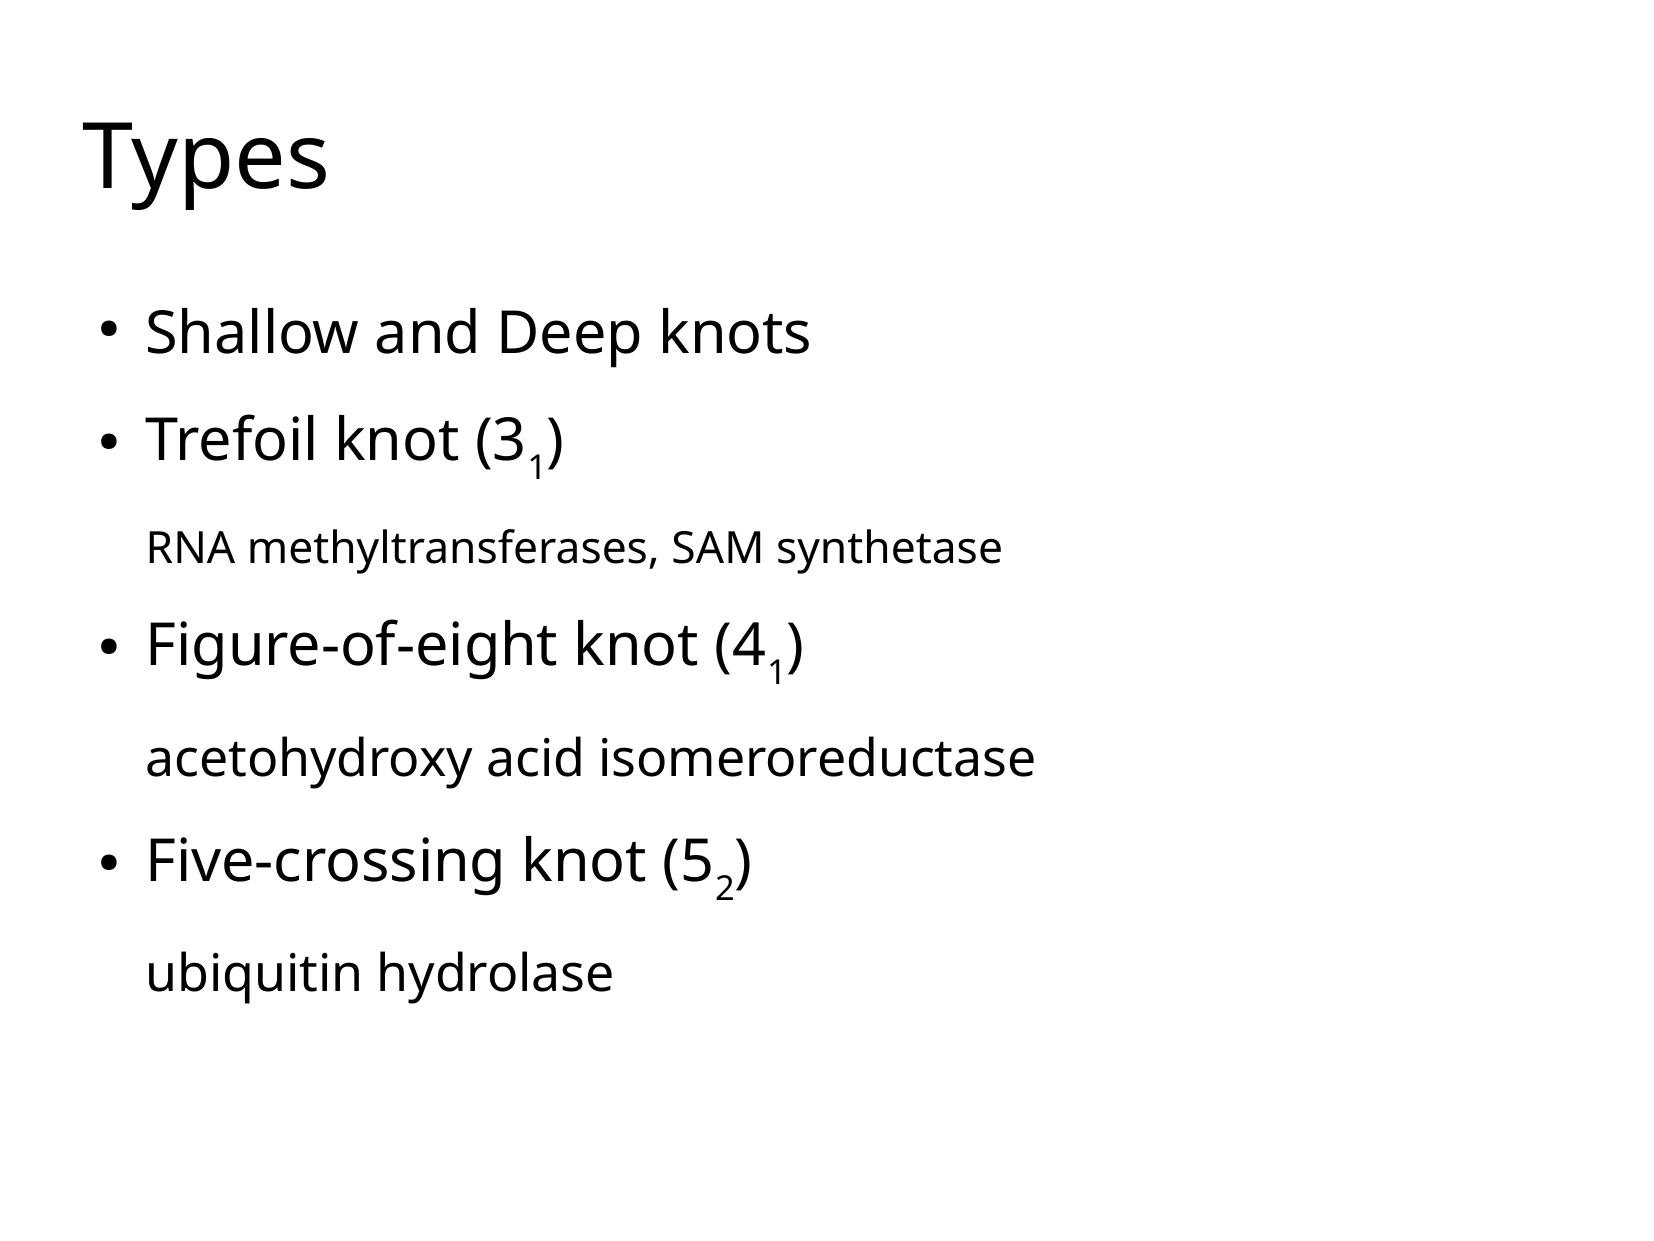

# Types
Shallow and Deep knots
Trefoil knot (31)
RNA methyltransferases, SAM synthetase
Figure-of-eight knot (41)
acetohydroxy acid isomeroreductase
Five-crossing knot (52)
ubiquitin hydrolase